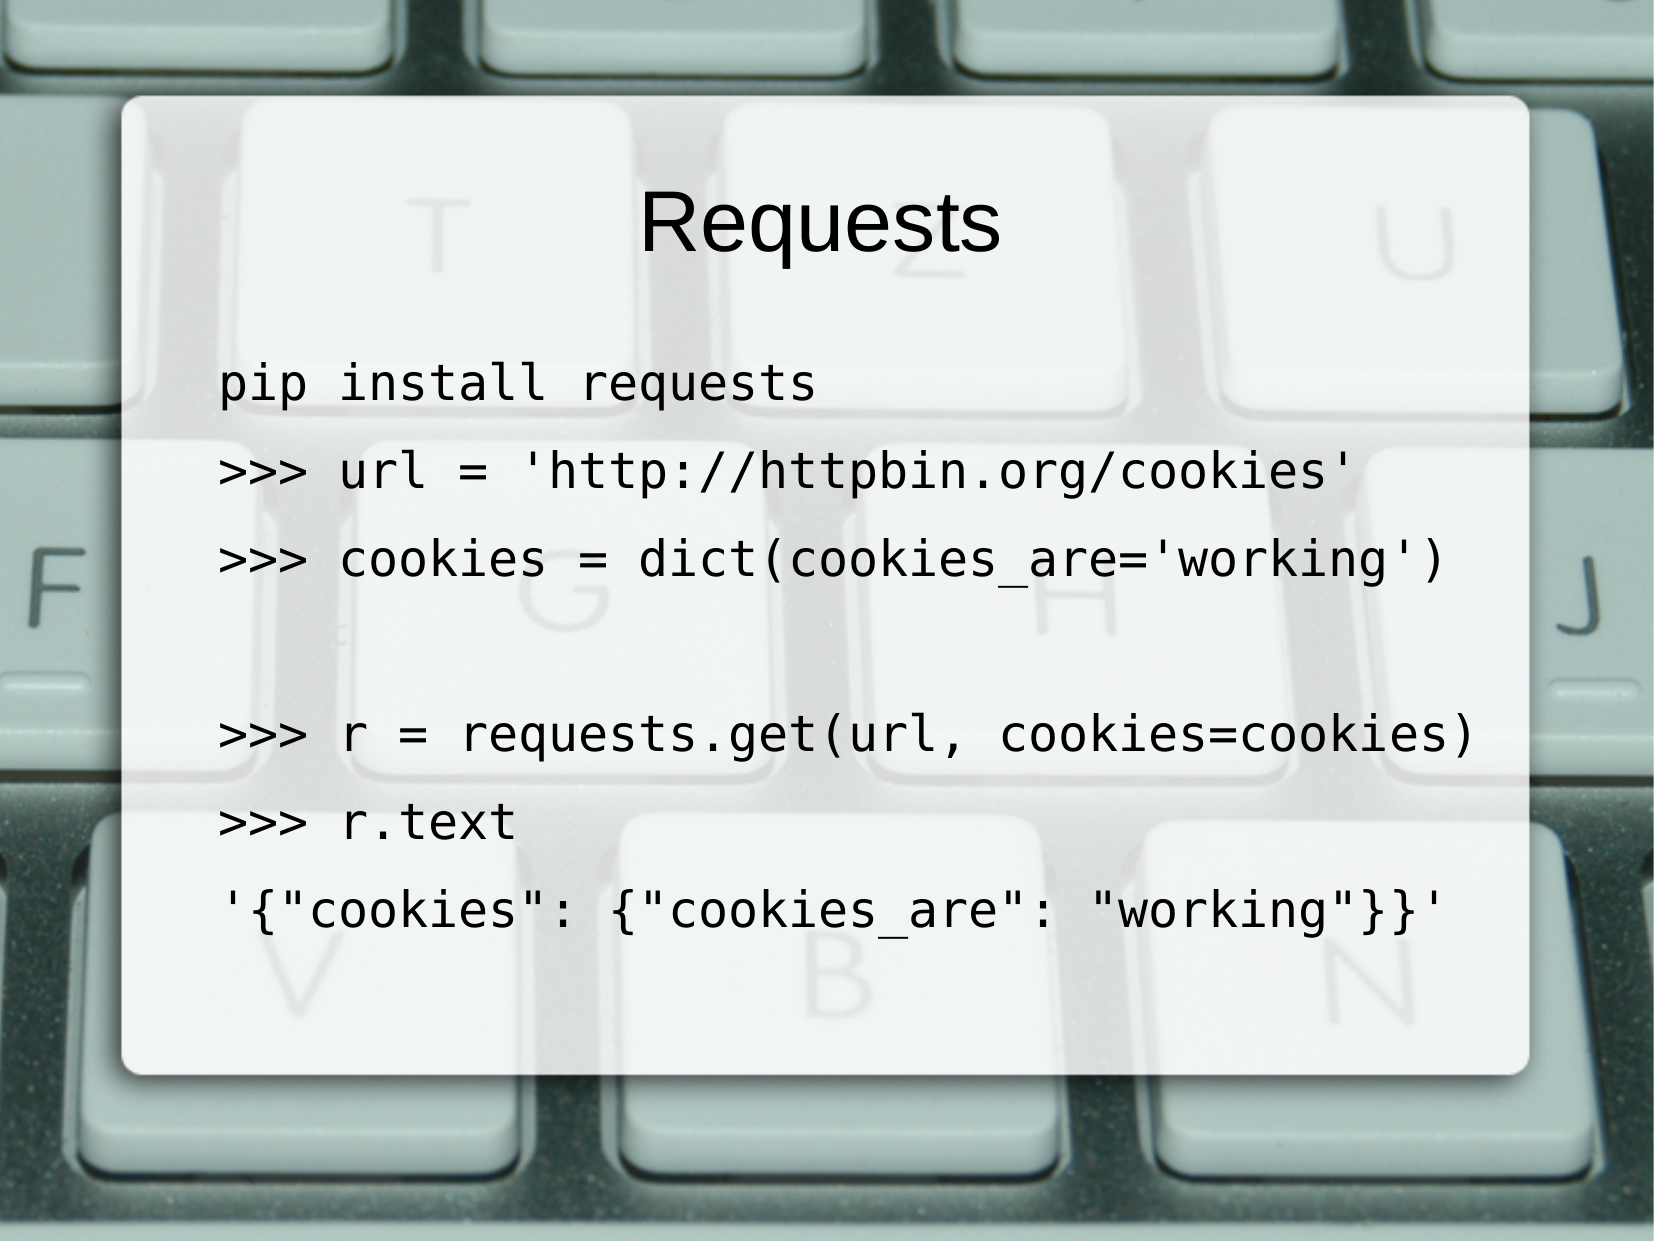

# Requests
pip install requests
>>> url = 'http://httpbin.org/cookies'
>>> cookies = dict(cookies_are='working')
>>> r = requests.get(url, cookies=cookies)
>>> r.text
'{"cookies": {"cookies_are": "working"}}'